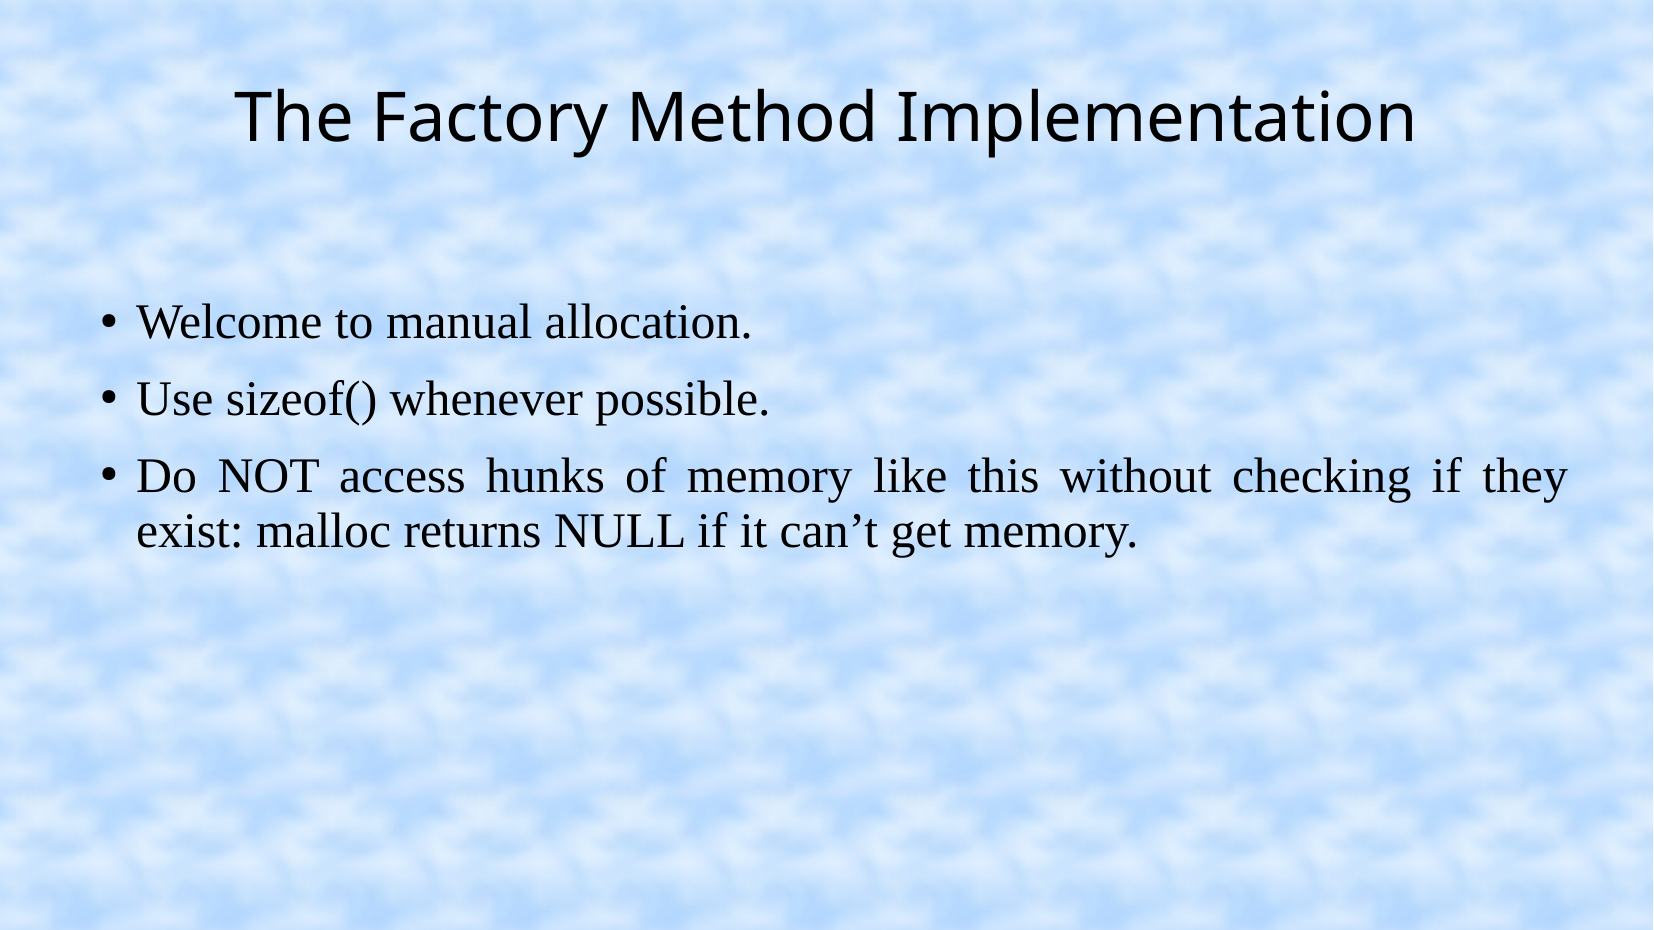

# The Factory Method Implementation
Welcome to manual allocation.
Use sizeof() whenever possible.
Do NOT access hunks of memory like this without checking if they exist: malloc returns NULL if it can’t get memory.